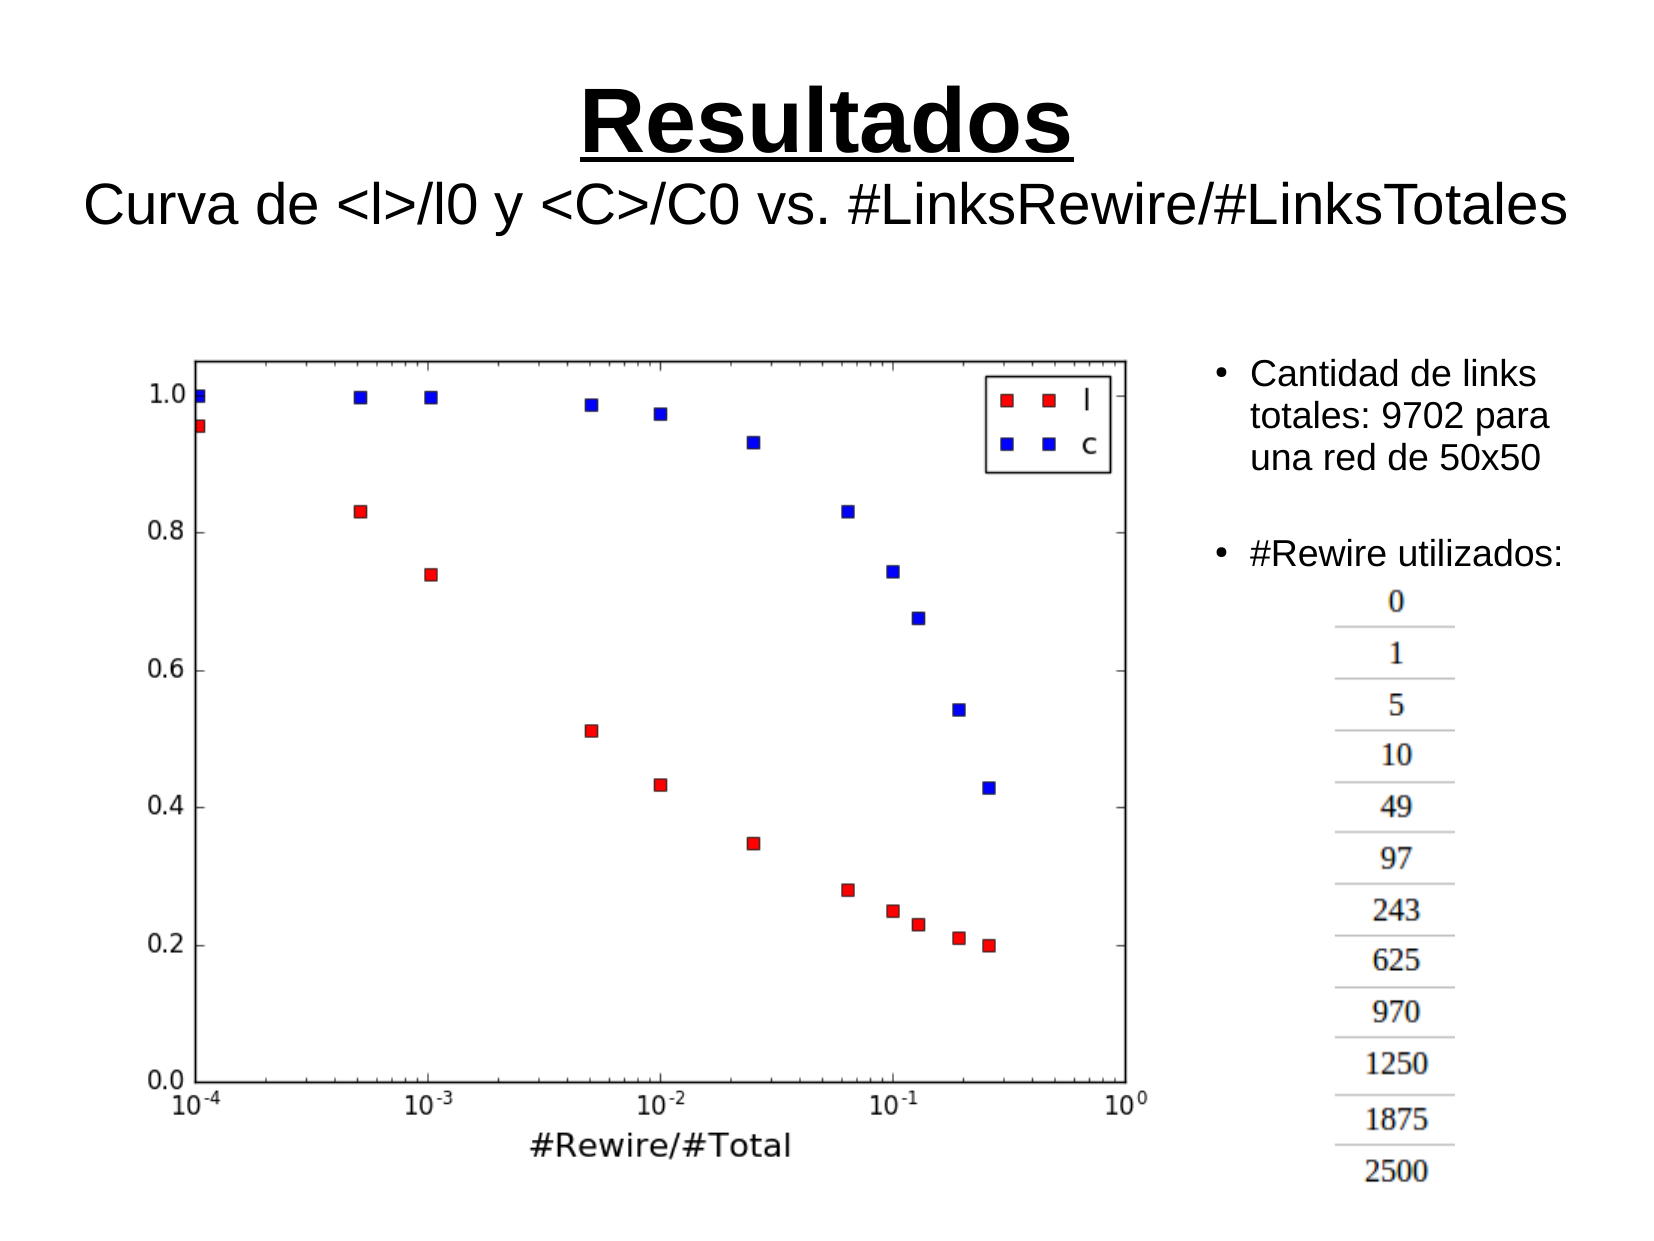

# Resultados Curva de <l>/l0 y <C>/C0 vs. #LinksRewire/#LinksTotales
Cantidad de links totales: 9702 para una red de 50x50
#Rewire utilizados: